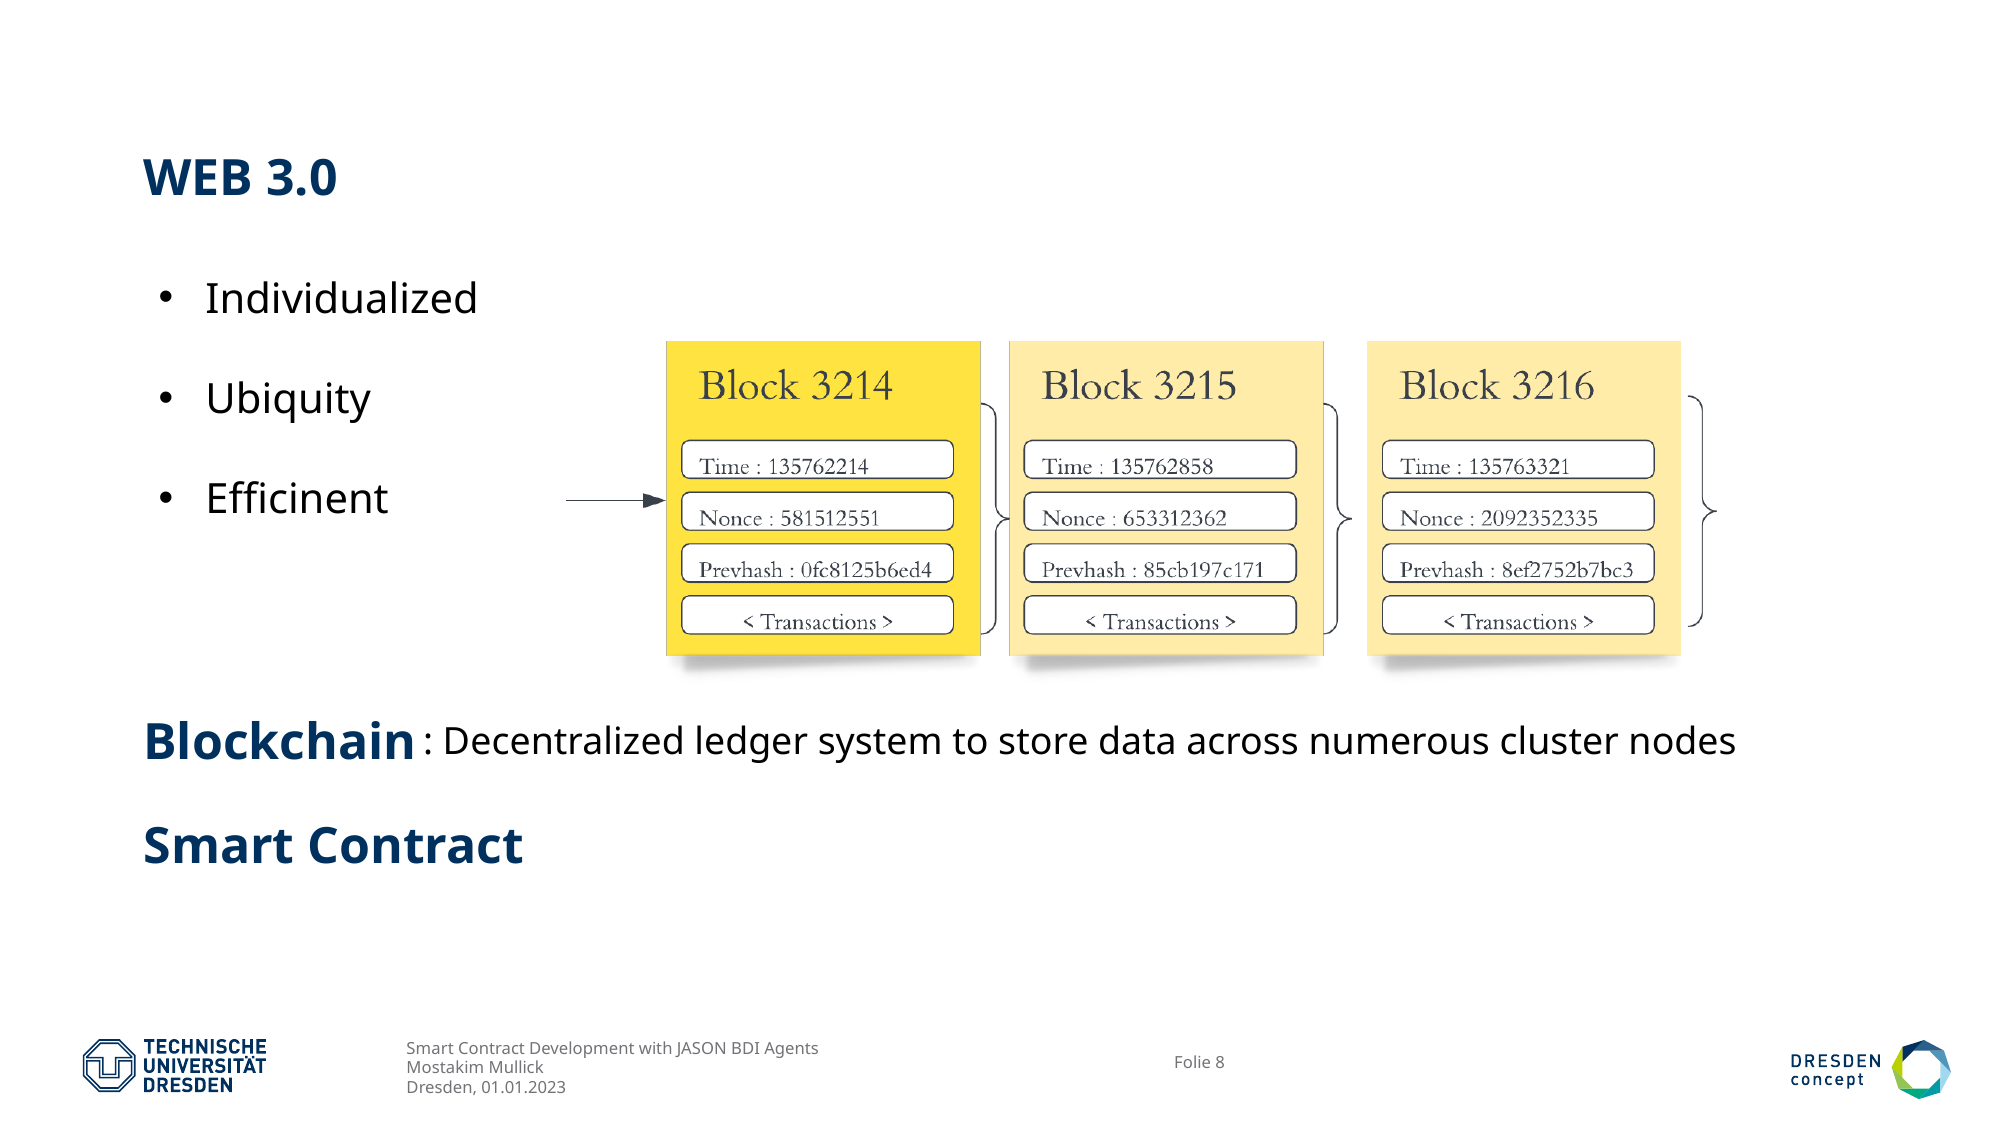

WEB 3.0
Individualized
Ubiquity
Efficinent
# Blockchain
: Decentralized ledger system to store data across numerous cluster nodes
Smart Contract